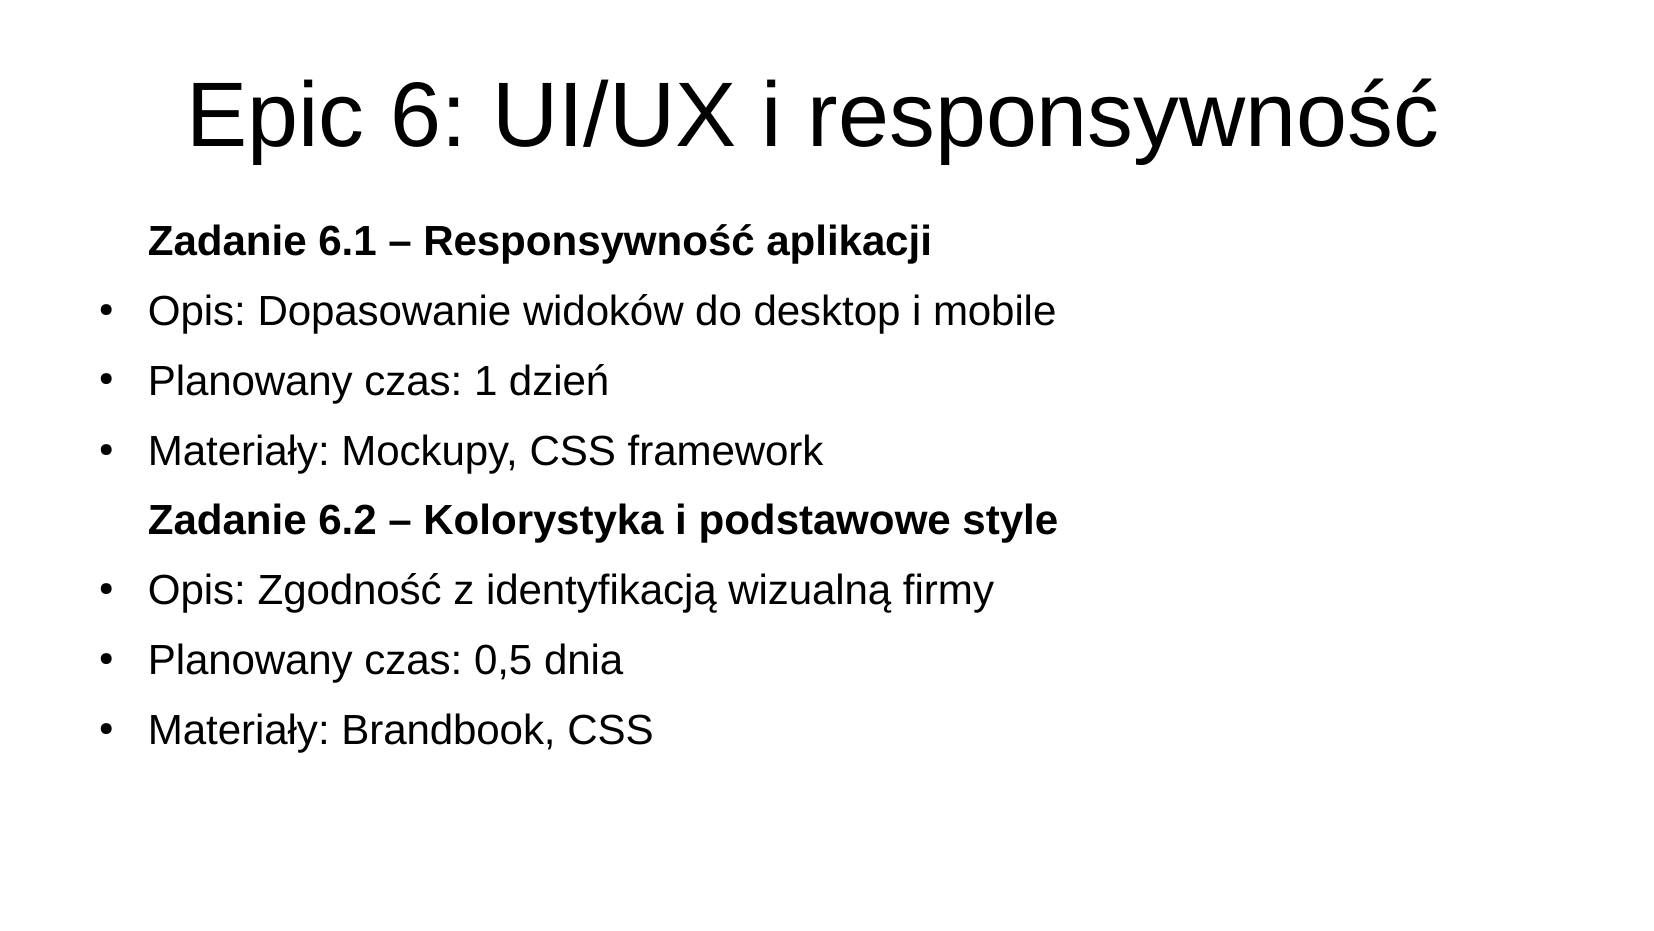

# Epic 6: UI/UX i responsywność
Zadanie 6.1 – Responsywność aplikacji
Opis: Dopasowanie widoków do desktop i mobile
Planowany czas: 1 dzień
Materiały: Mockupy, CSS framework
Zadanie 6.2 – Kolorystyka i podstawowe style
Opis: Zgodność z identyfikacją wizualną firmy
Planowany czas: 0,5 dnia
Materiały: Brandbook, CSS